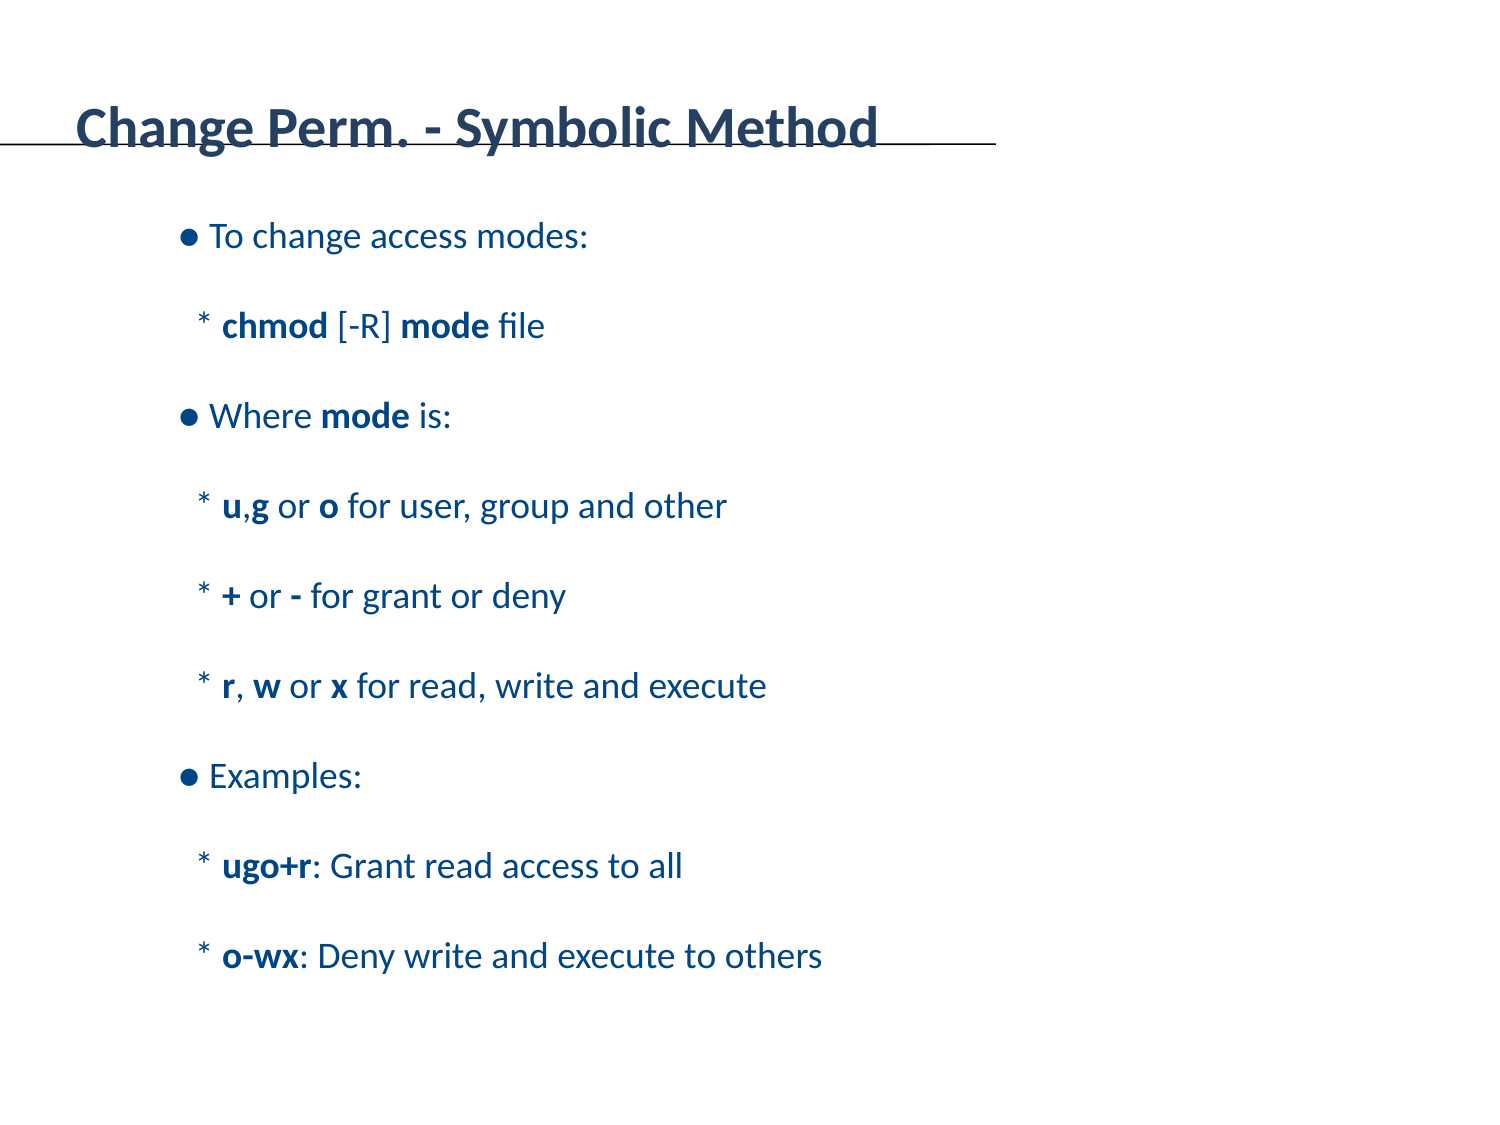

Change Perm. - Symbolic Method
● To change access modes:
 * chmod [-R] mode file
● Where mode is:
 * u,g or o for user, group and other
 * + or - for grant or deny
 * r, w or x for read, write and execute
● Examples:
 * ugo+r: Grant read access to all
 * o-wx: Deny write and execute to others